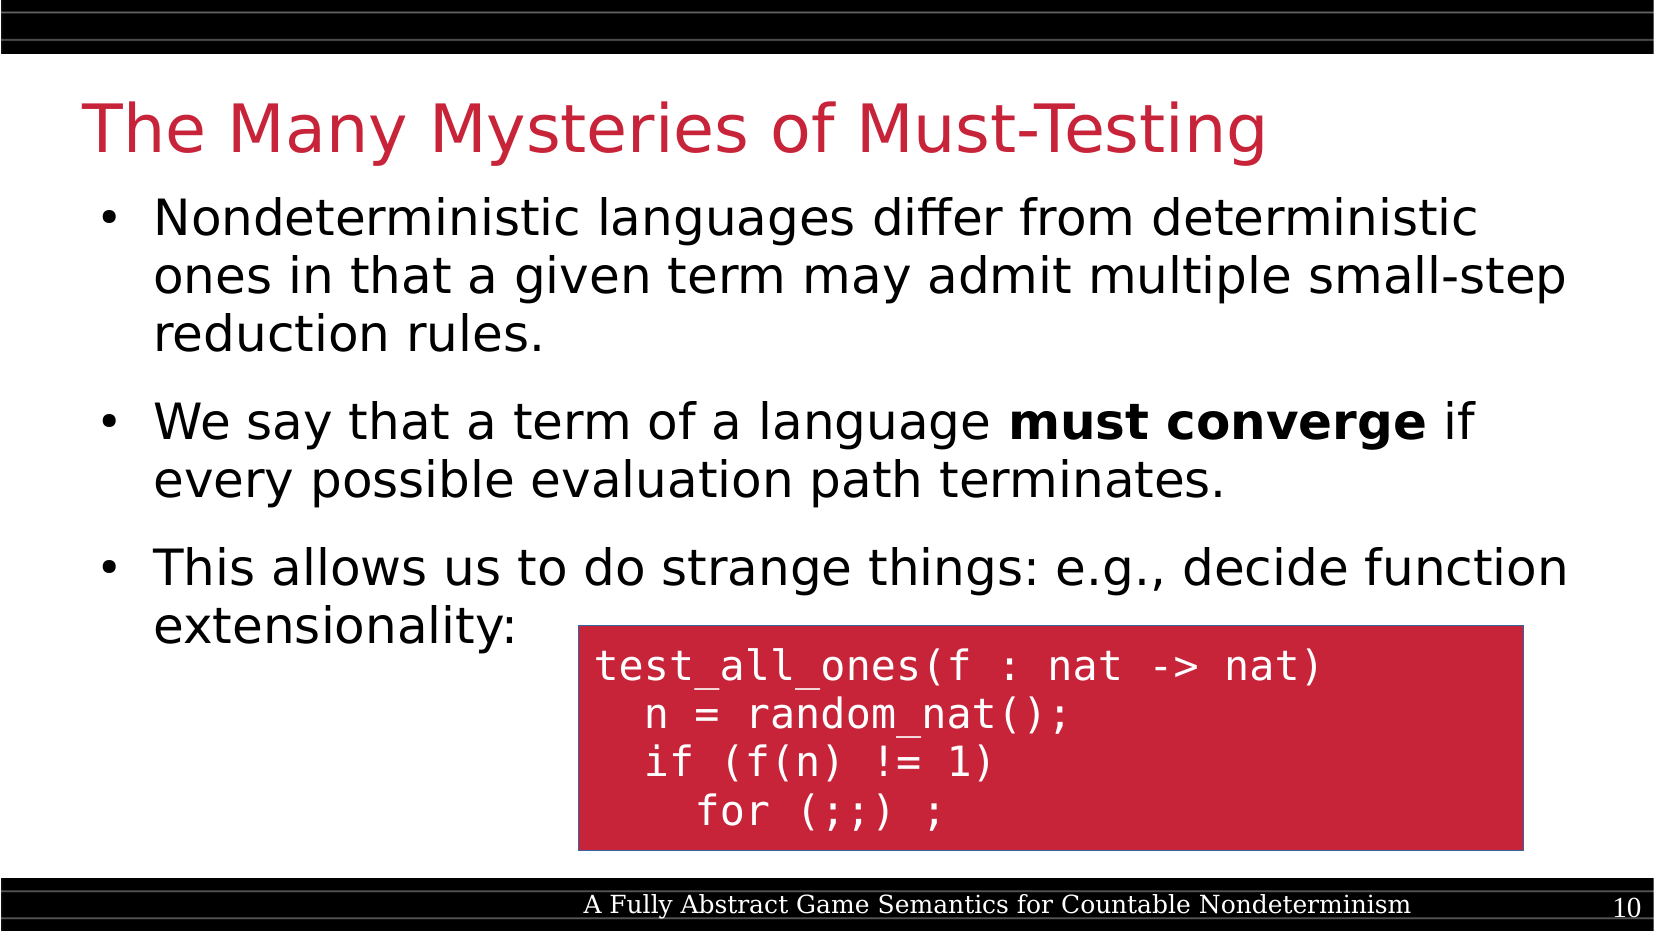

# The Many Mysteries of Must-Testing
Nondeterministic languages differ from deterministic ones in that a given term may admit multiple small-step reduction rules.
We say that a term of a language must converge if every possible evaluation path terminates.
This allows us to do strange things: e.g., decide function extensionality:
test_all_ones(f : nat -> nat)
 n = random_nat();
 if (f(n) != 1)
 for (;;) ;